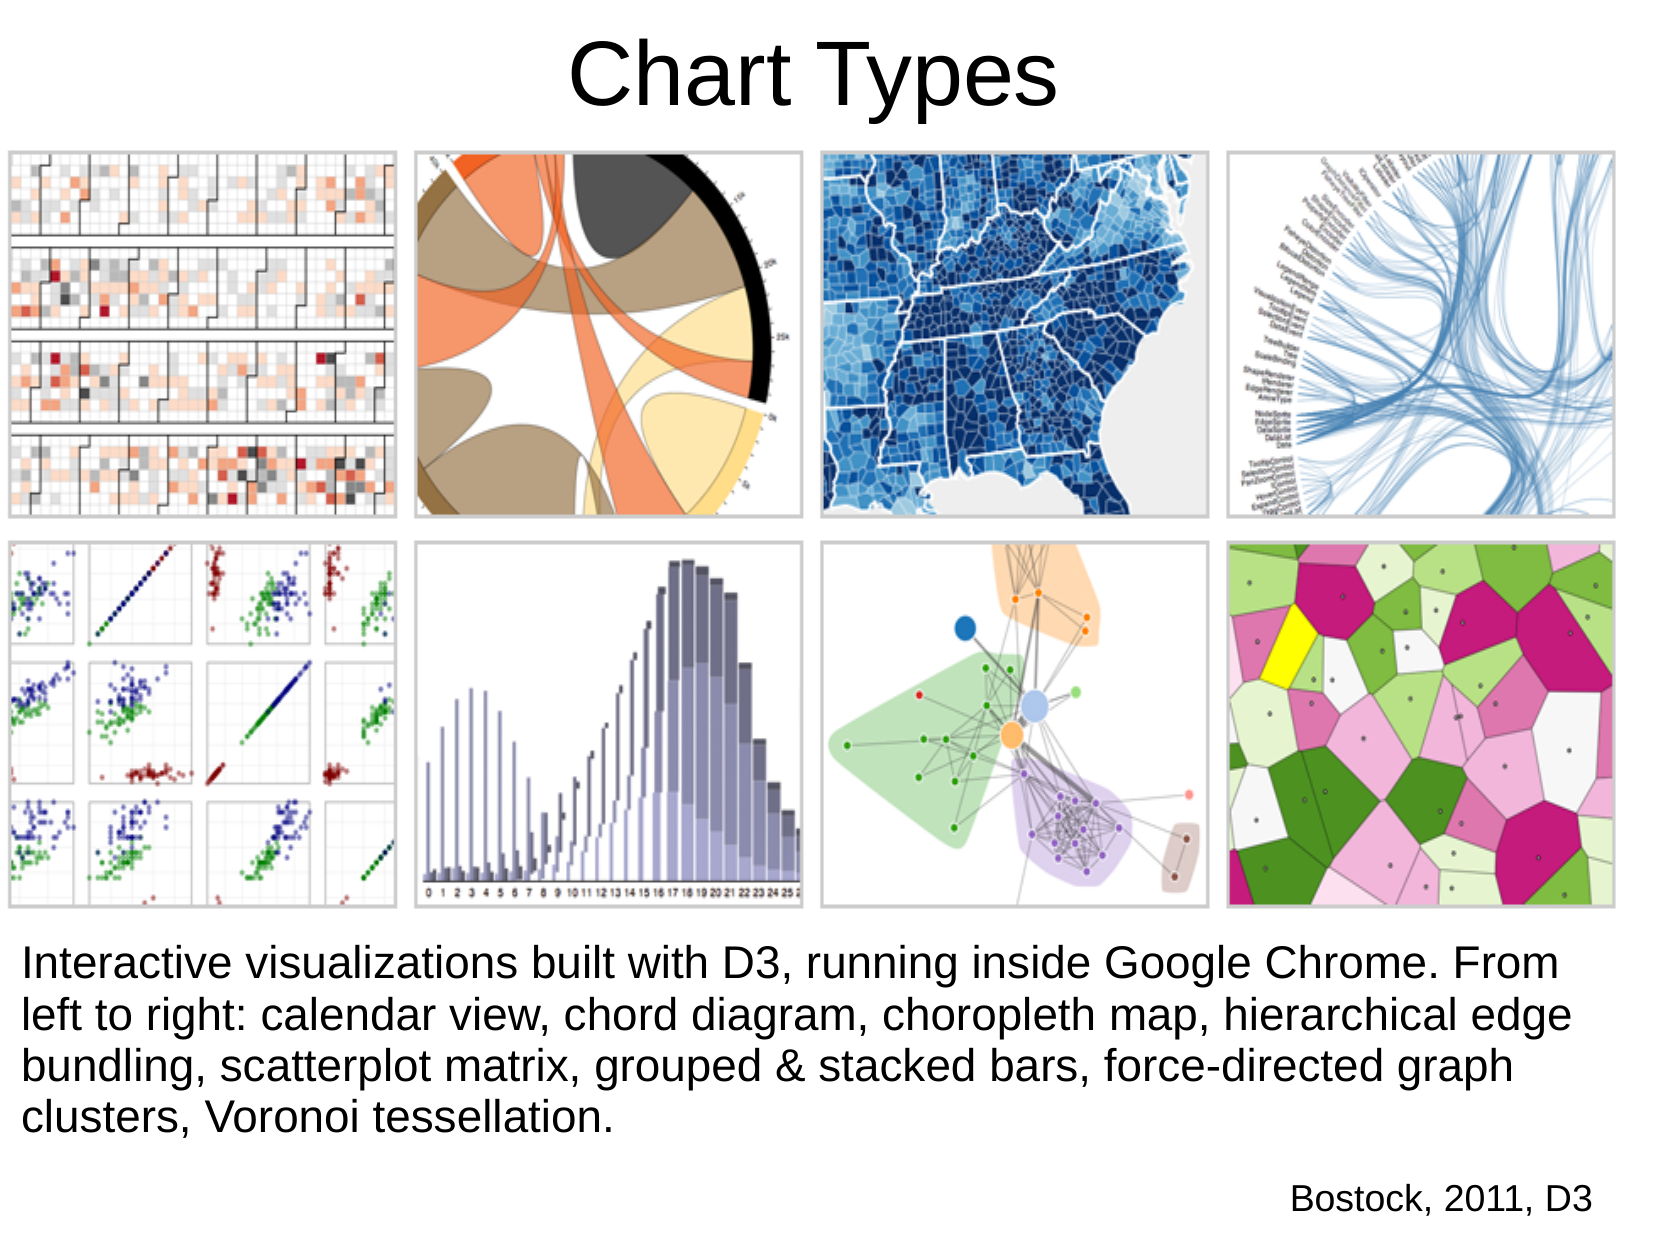

# Chart Types
Interactive visualizations built with D3, running inside Google Chrome. From left to right: calendar view, chord diagram, choropleth map, hierarchical edge bundling, scatterplot matrix, grouped & stacked bars, force-directed graph clusters, Voronoi tessellation.
Bostock, 2011, D3